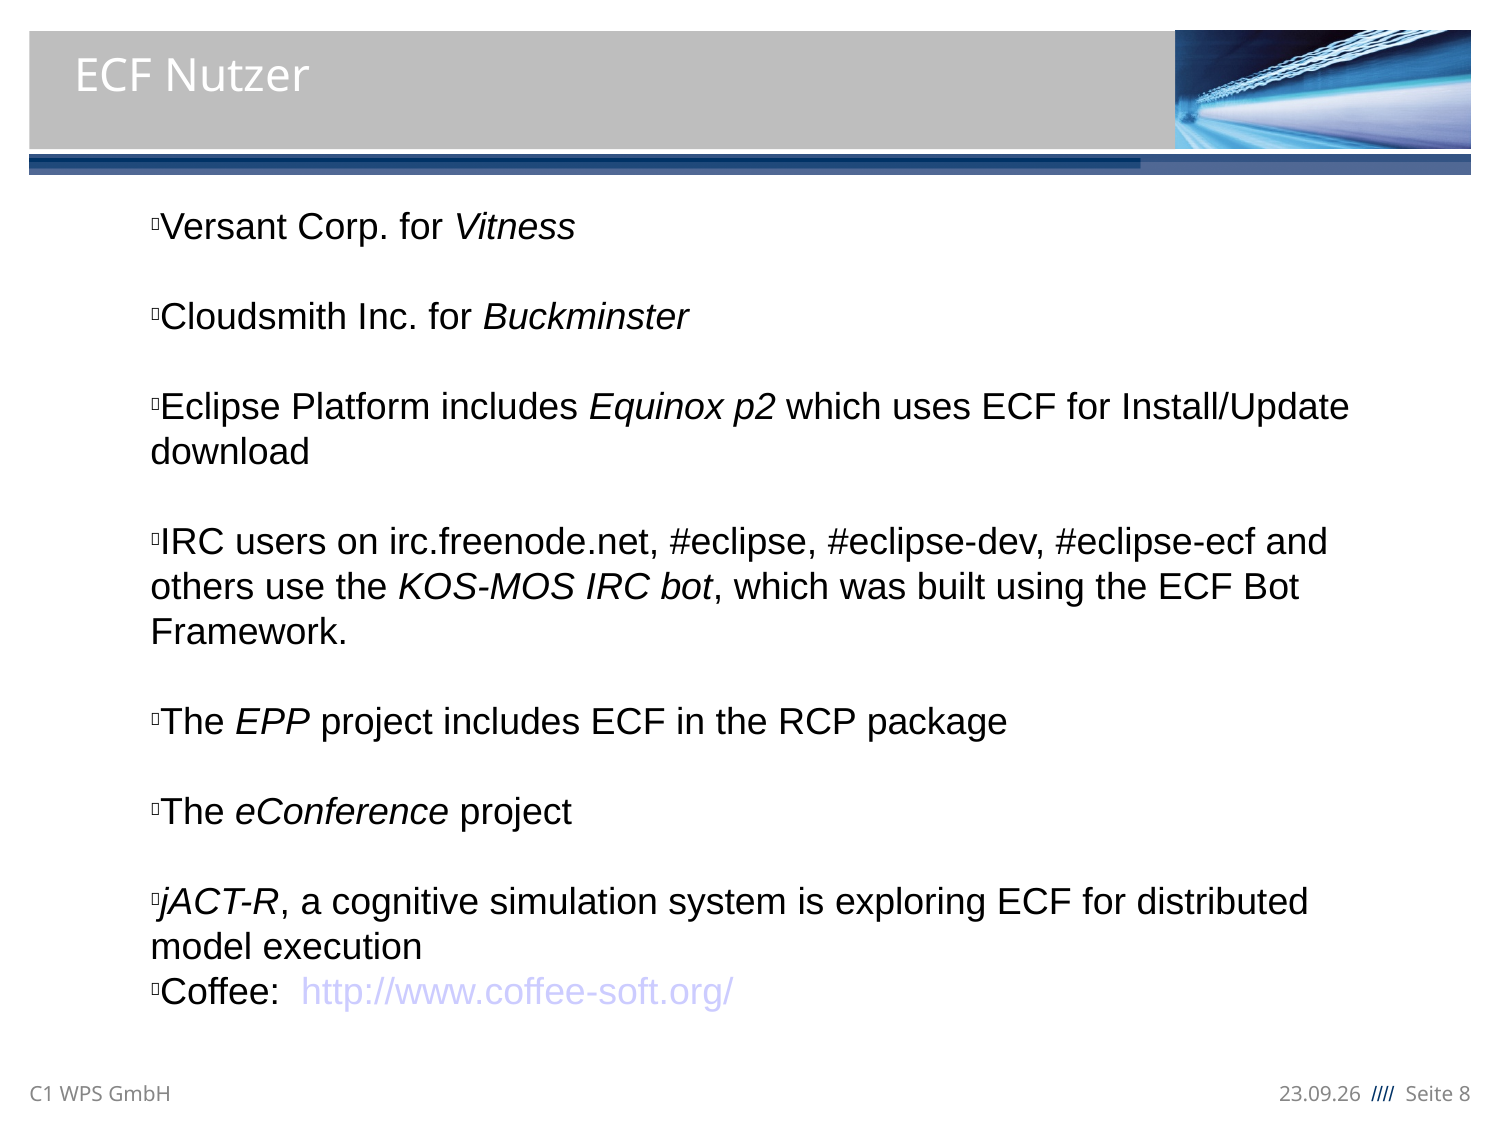

# ECF Nutzer
Versant Corp. for Vitness
Cloudsmith Inc. for Buckminster
Eclipse Platform includes Equinox p2 which uses ECF for Install/Update download
IRC users on irc.freenode.net, #eclipse, #eclipse-dev, #eclipse-ecf and others use the KOS-MOS IRC bot, which was built using the ECF Bot Framework.
The EPP project includes ECF in the RCP package
The eConference project
jACT-R, a cognitive simulation system is exploring ECF for distributed model execution
Coffee: http://www.coffee-soft.org/